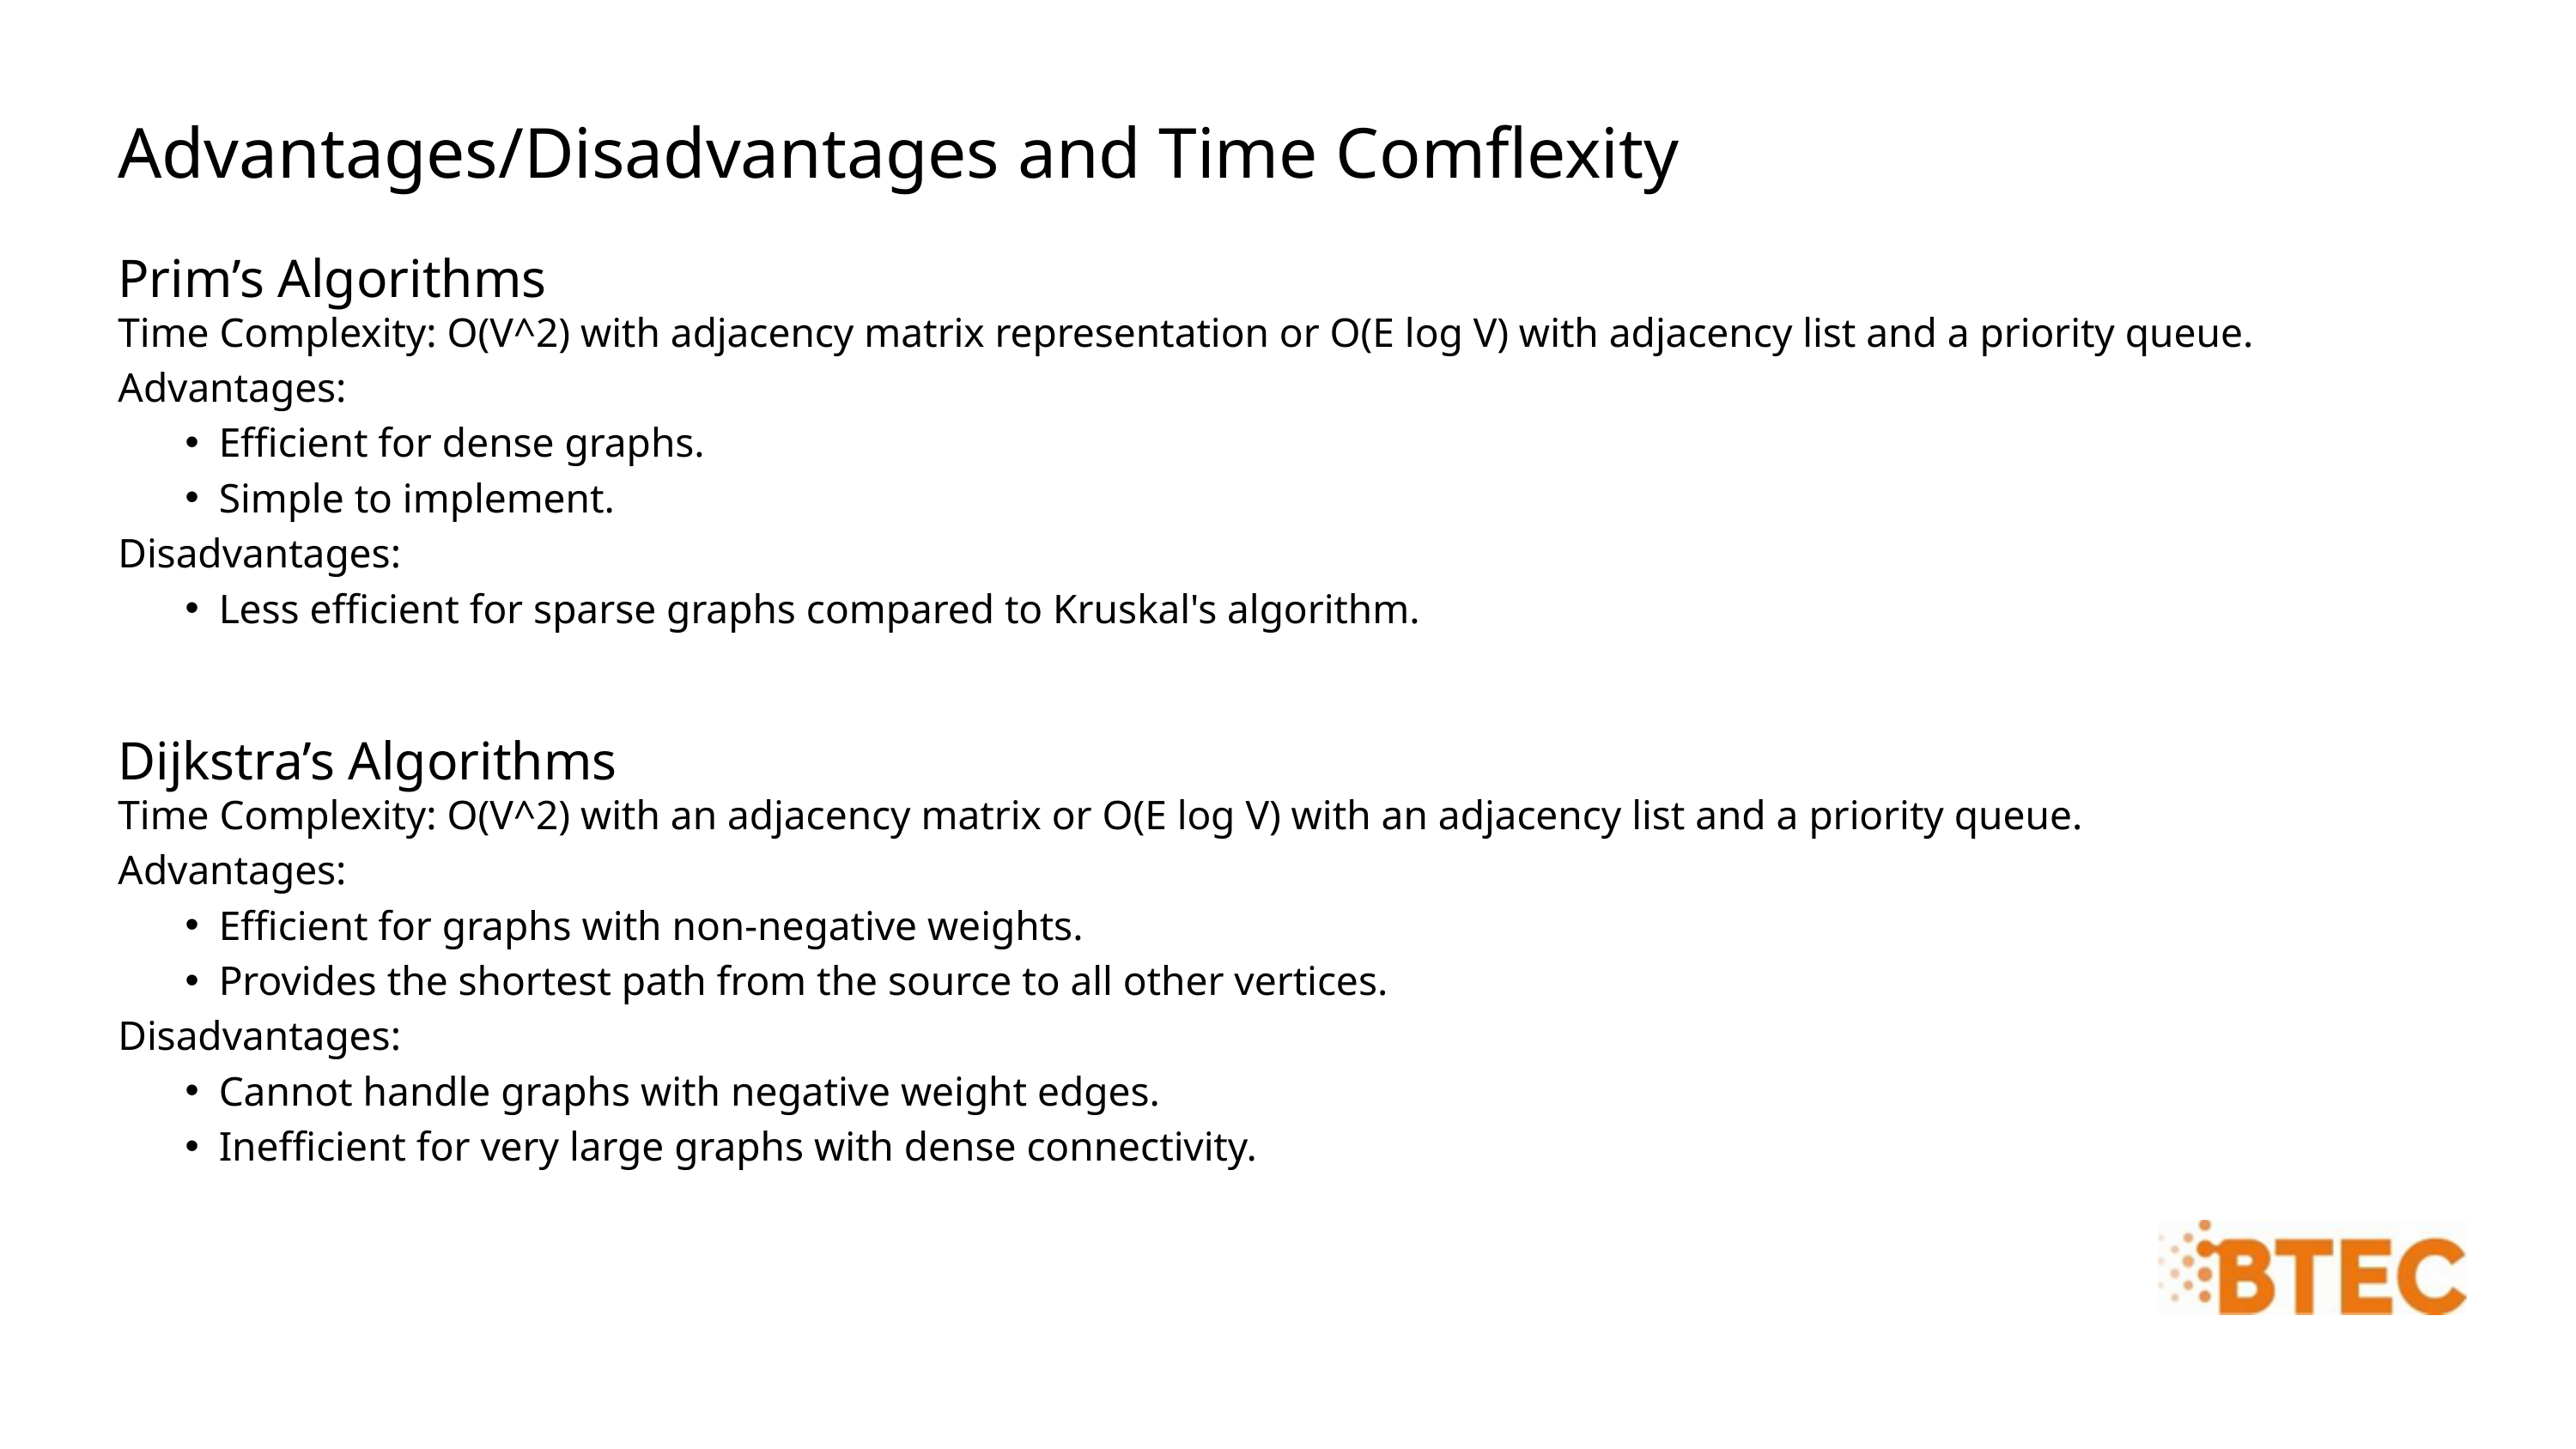

Advantages/Disadvantages and Time Comflexity
Prim’s Algorithms
Time Complexity: O(V^2) with adjacency matrix representation or O(E log V) with adjacency list and a priority queue.
Advantages:
Efficient for dense graphs.
Simple to implement.
Disadvantages:
Less efficient for sparse graphs compared to Kruskal's algorithm.
Dijkstra’s Algorithms
Time Complexity: O(V^2) with an adjacency matrix or O(E log V) with an adjacency list and a priority queue.
Advantages:
Efficient for graphs with non-negative weights.
Provides the shortest path from the source to all other vertices.
Disadvantages:
Cannot handle graphs with negative weight edges.
Inefficient for very large graphs with dense connectivity.